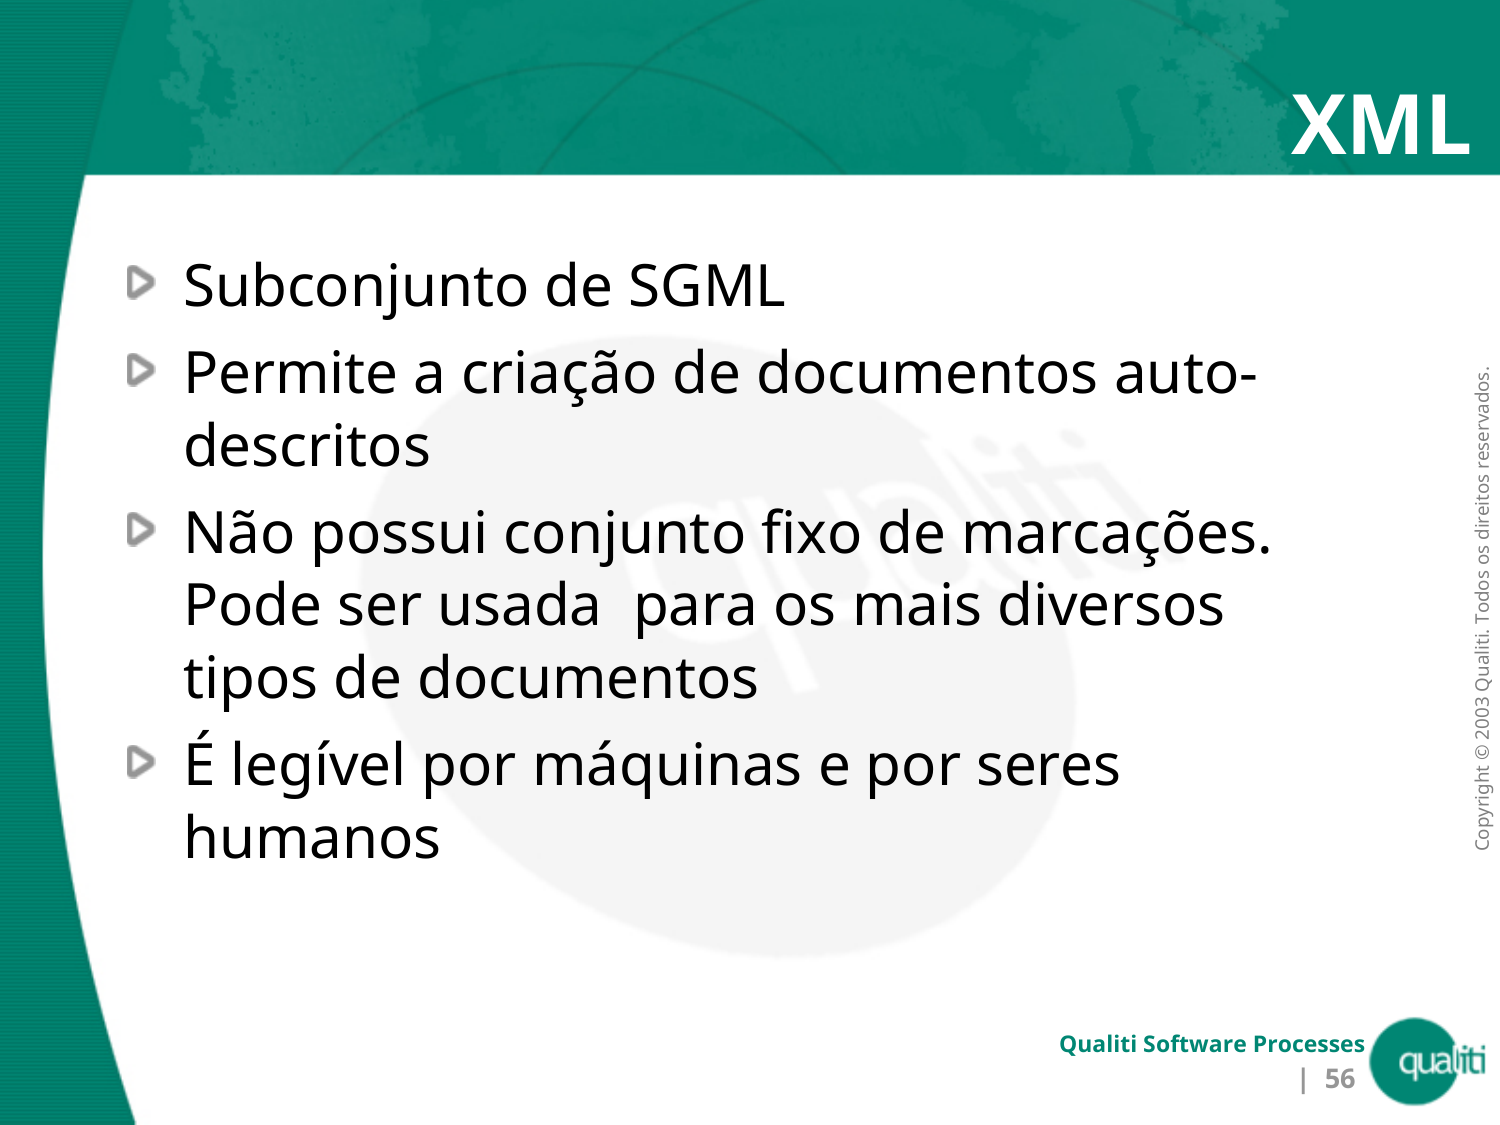

# XML
Subconjunto de SGML
Permite a criação de documentos auto-descritos
Não possui conjunto fixo de marcações. Pode ser usada para os mais diversos tipos de documentos
É legível por máquinas e por seres humanos